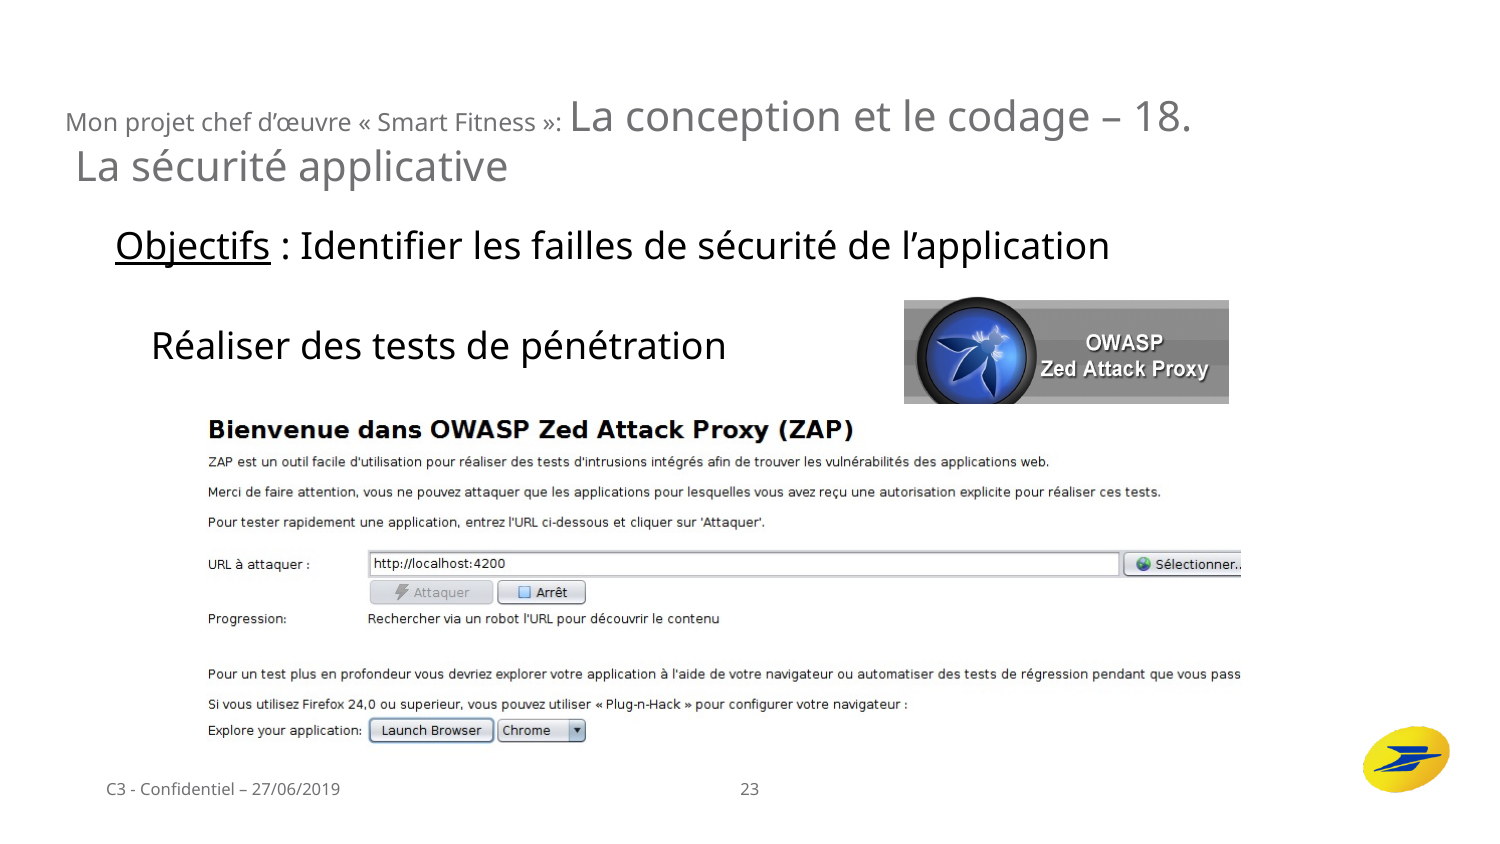

# Mon projet chef d’œuvre « Smart Fitness »: La conception et le codage – 18. La sécurité applicative
Objectifs : Identifier les failles de sécurité de l’application
Réaliser des tests de pénétration